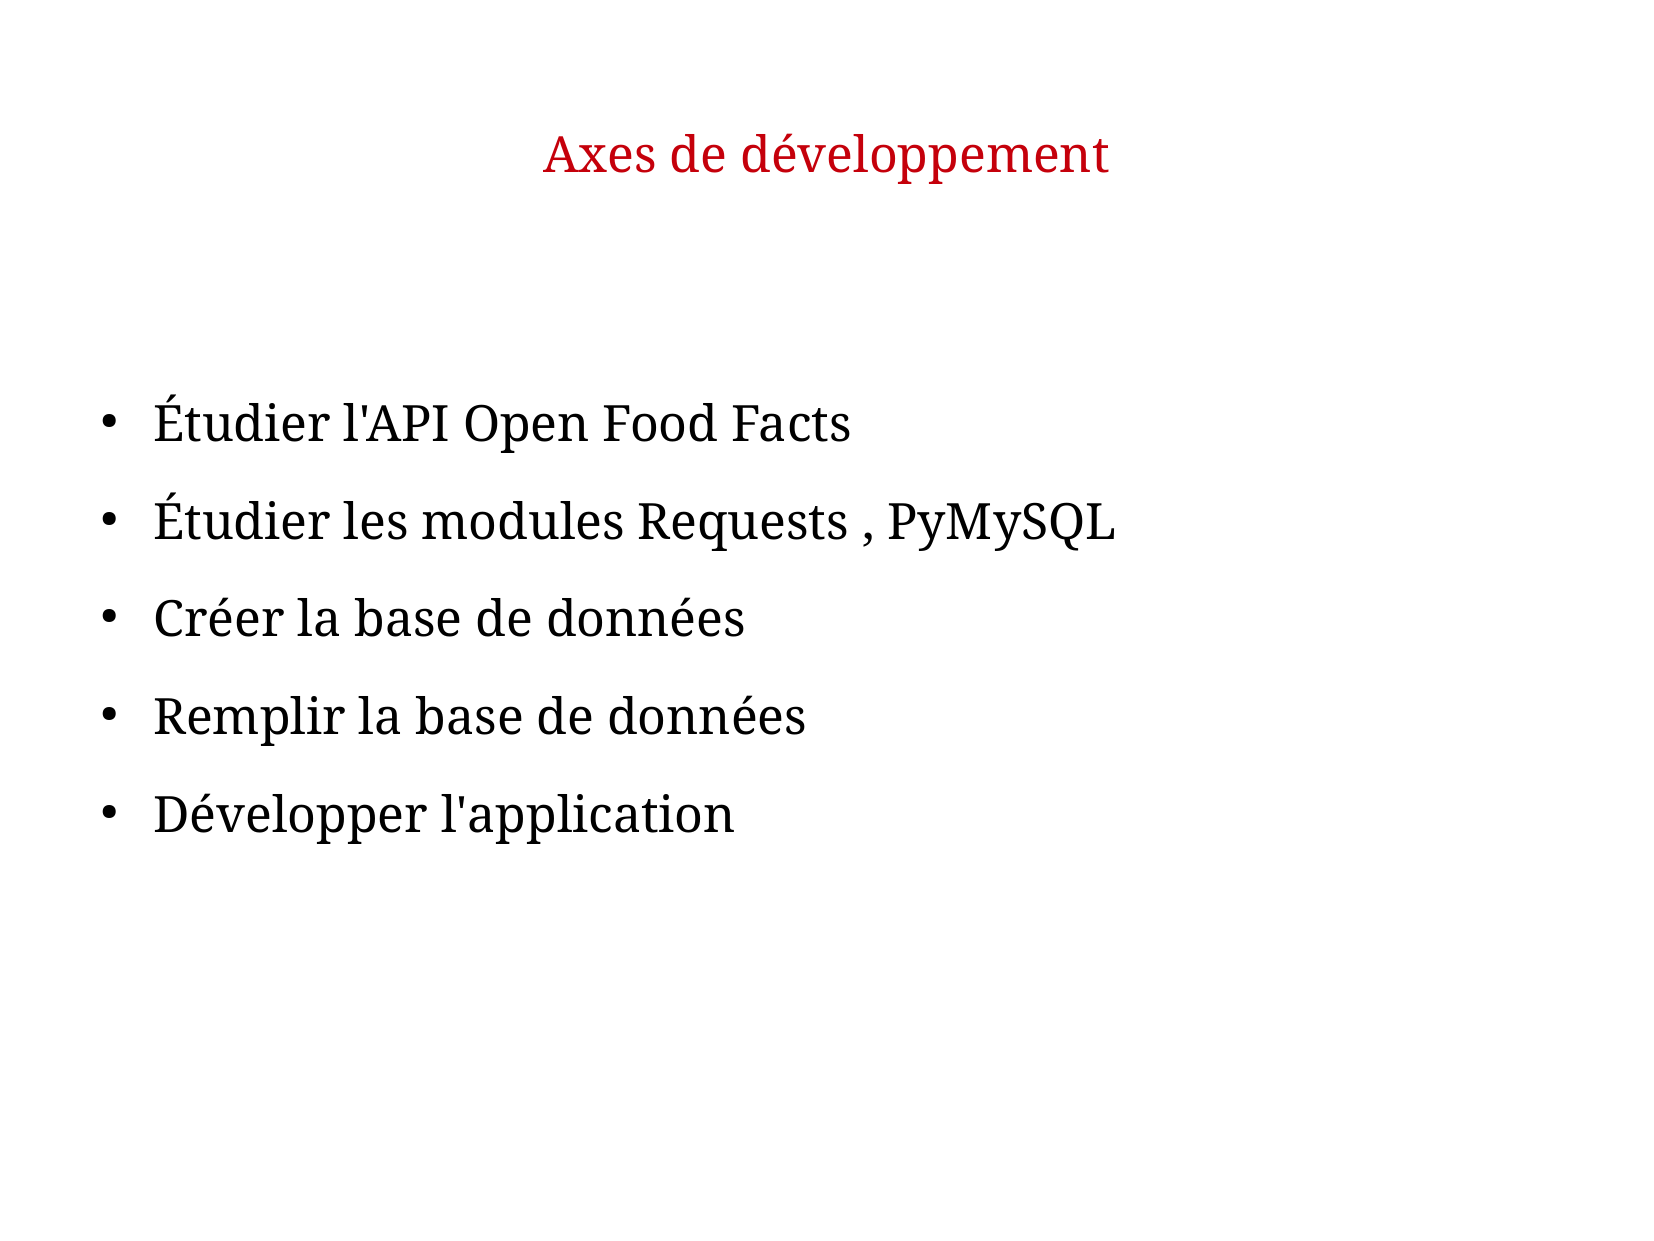

# Axes de développement
Étudier l'API Open Food Facts
Étudier les modules Requests , PyMySQL
Créer la base de données
Remplir la base de données
Développer l'application